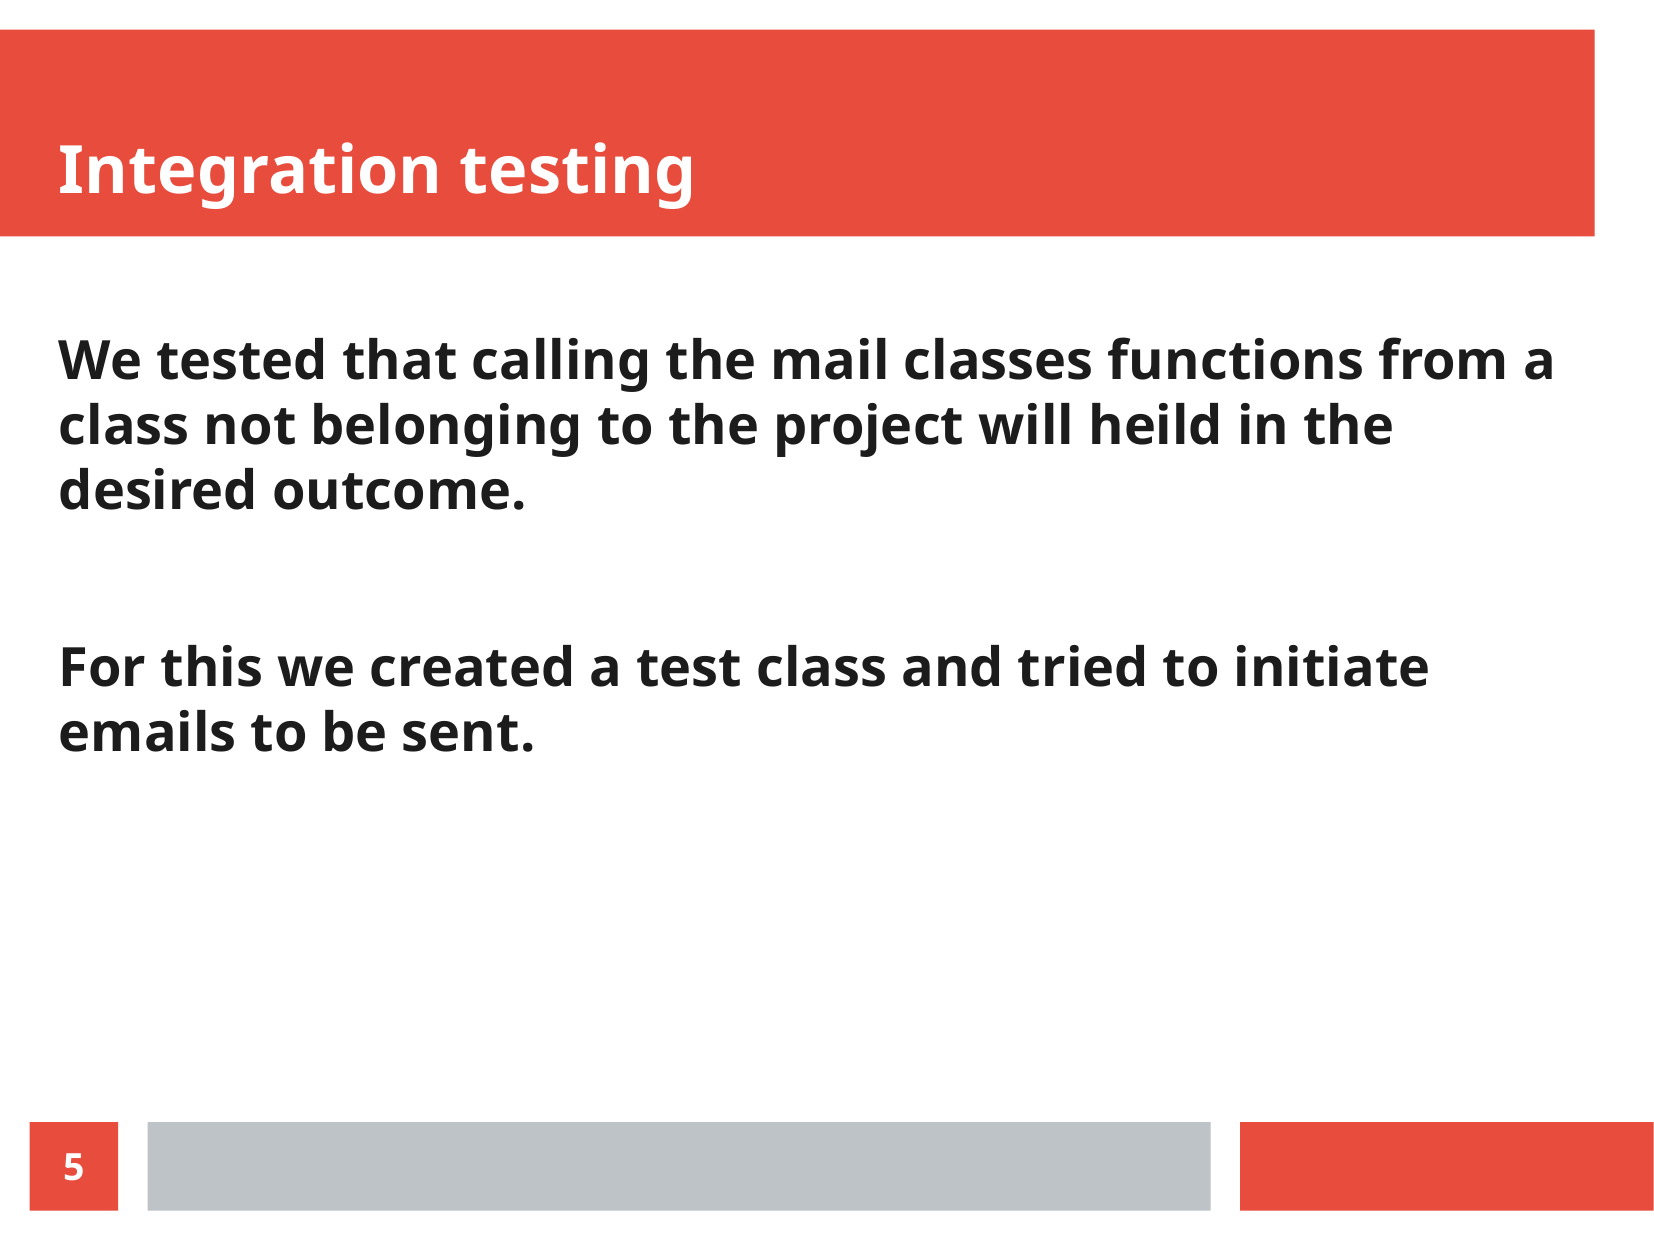

# Integration testing
We tested that calling the mail classes functions from a class not belonging to the project will heild in the desired outcome.
For this we created a test class and tried to initiate emails to be sent.